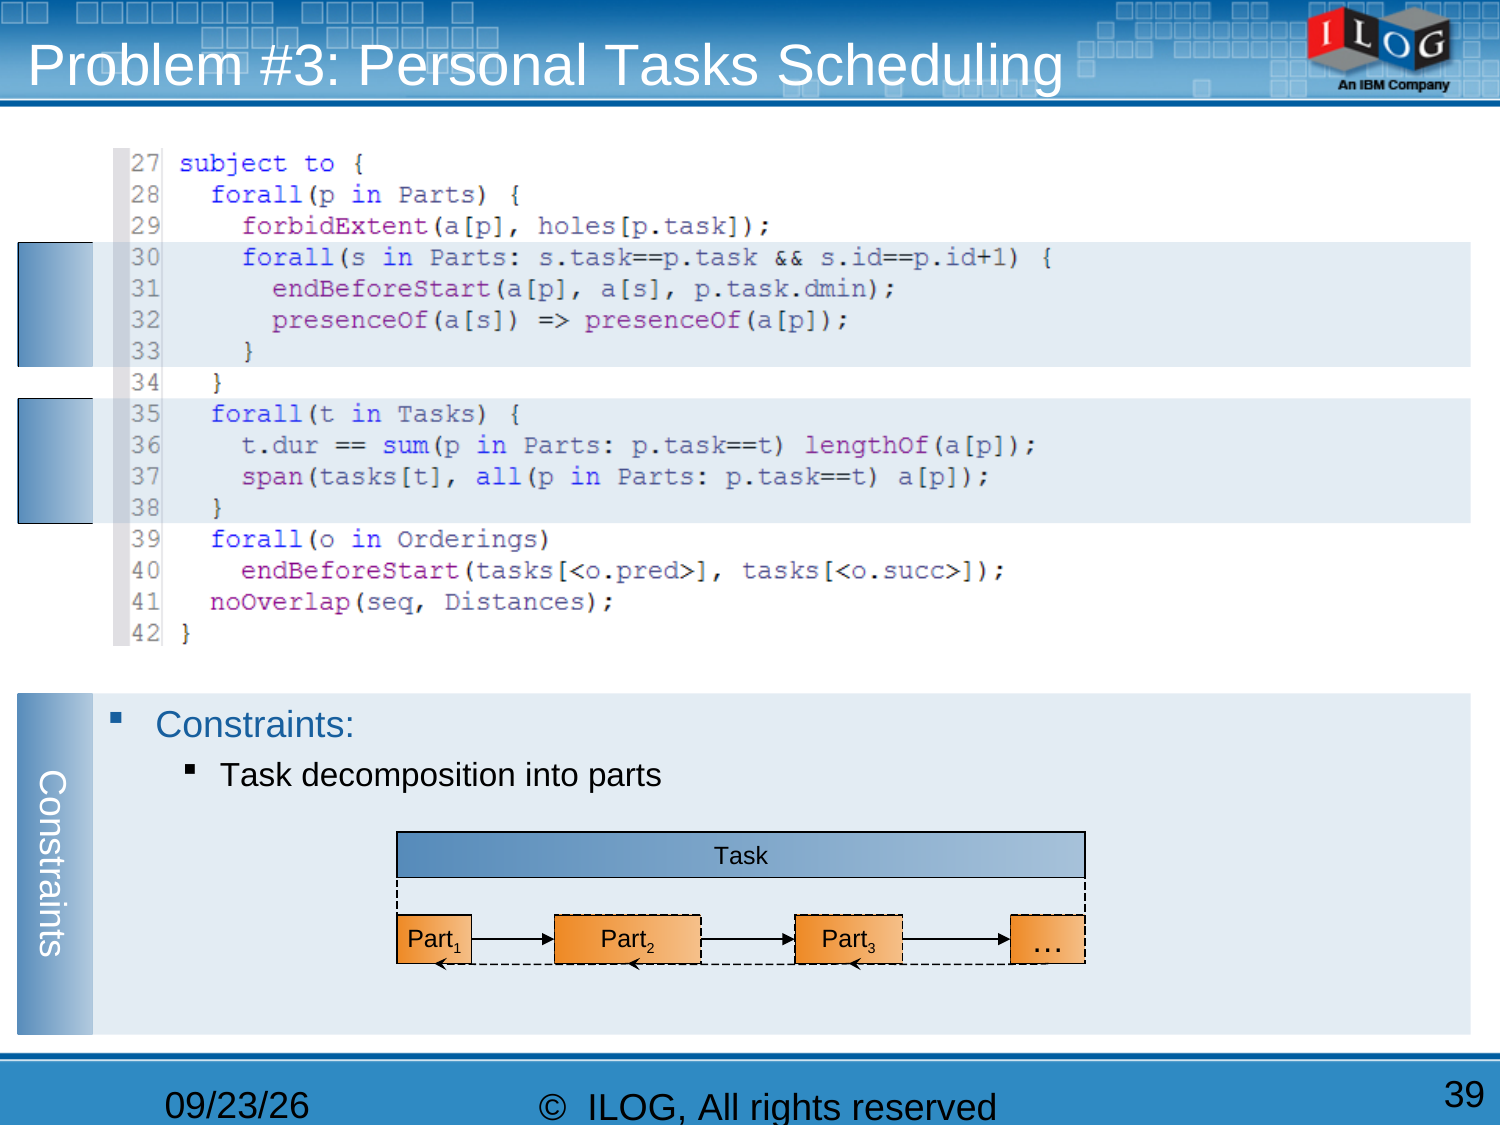

# Problem #3: Personal Tasks Scheduling
Constraints:
Task decomposition into parts
Constraints
Task
Part1
Part2
Part3
…
39
© ILOG, All rights reserved